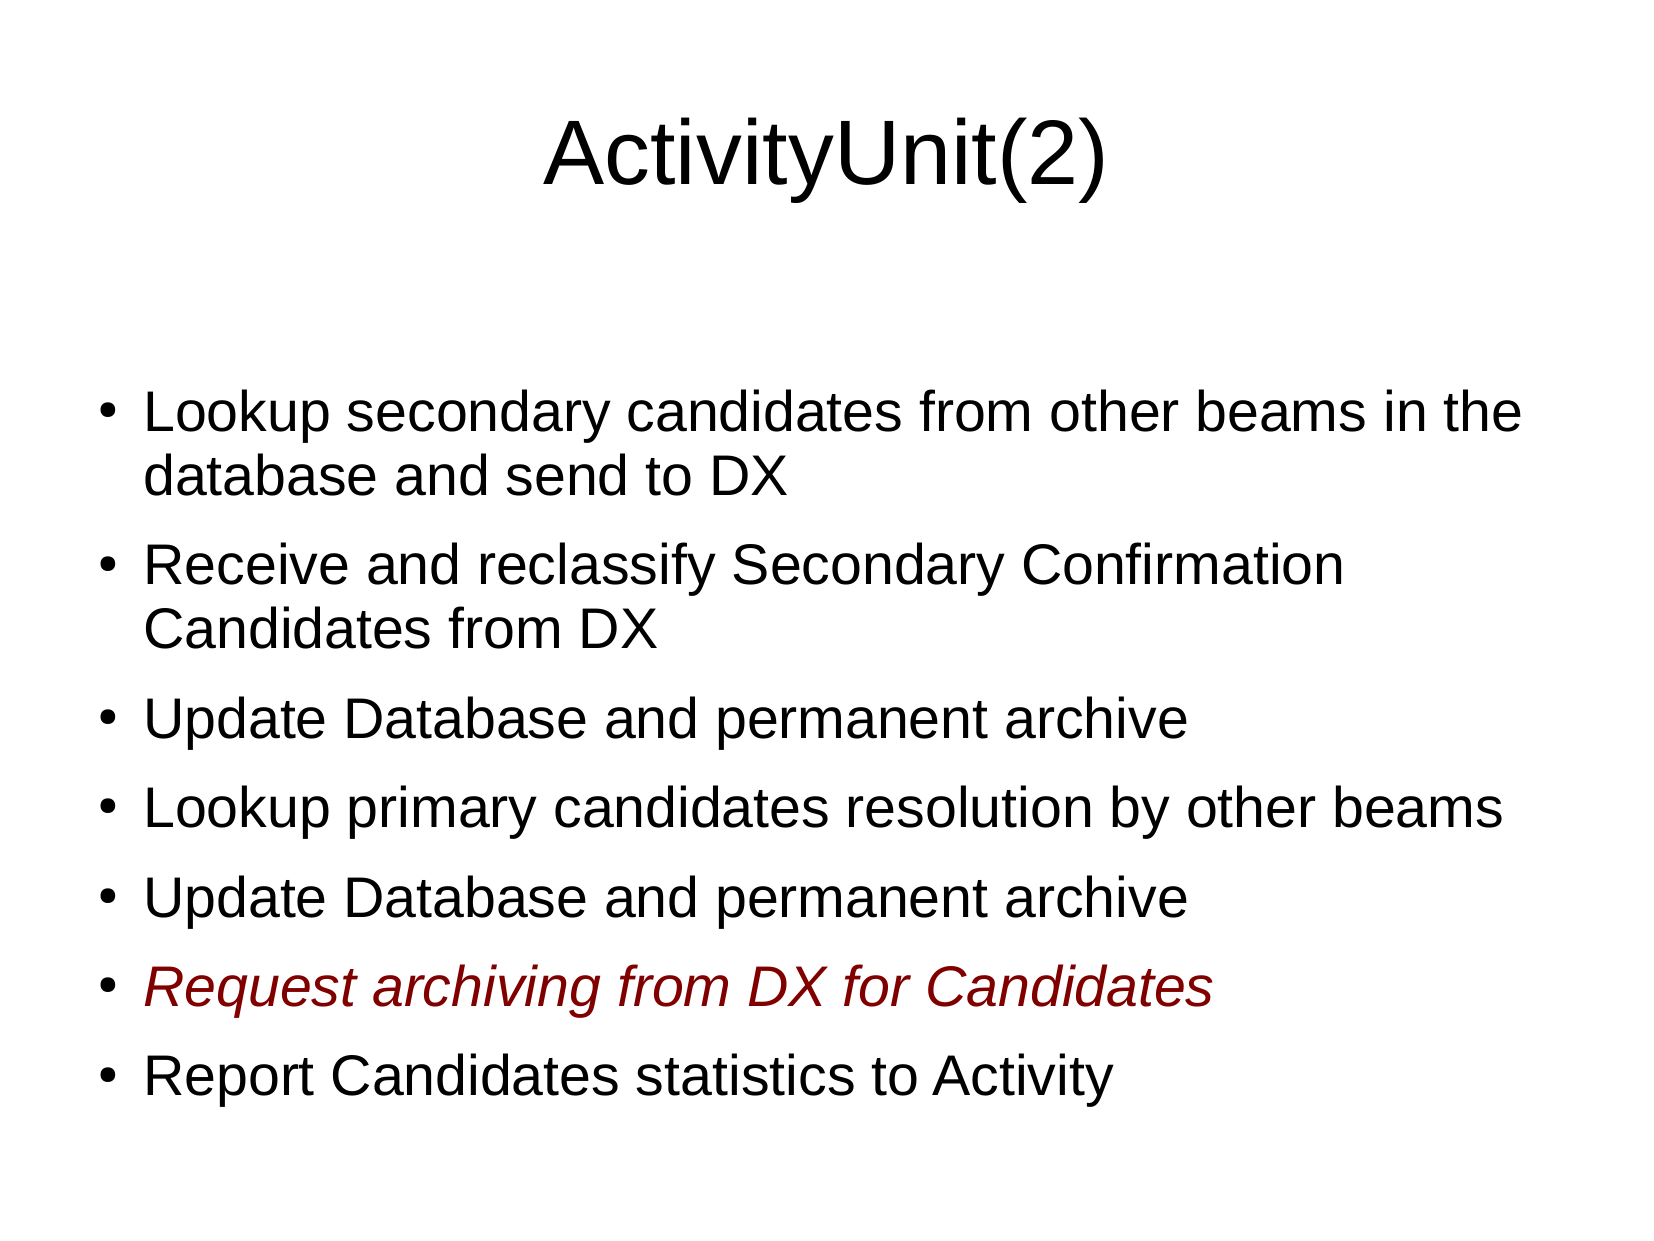

# ActivityUnit(2)
Lookup secondary candidates from other beams in the database and send to DX
Receive and reclassify Secondary Confirmation Candidates from DX
Update Database and permanent archive
Lookup primary candidates resolution by other beams
Update Database and permanent archive
Request archiving from DX for Candidates
Report Candidates statistics to Activity